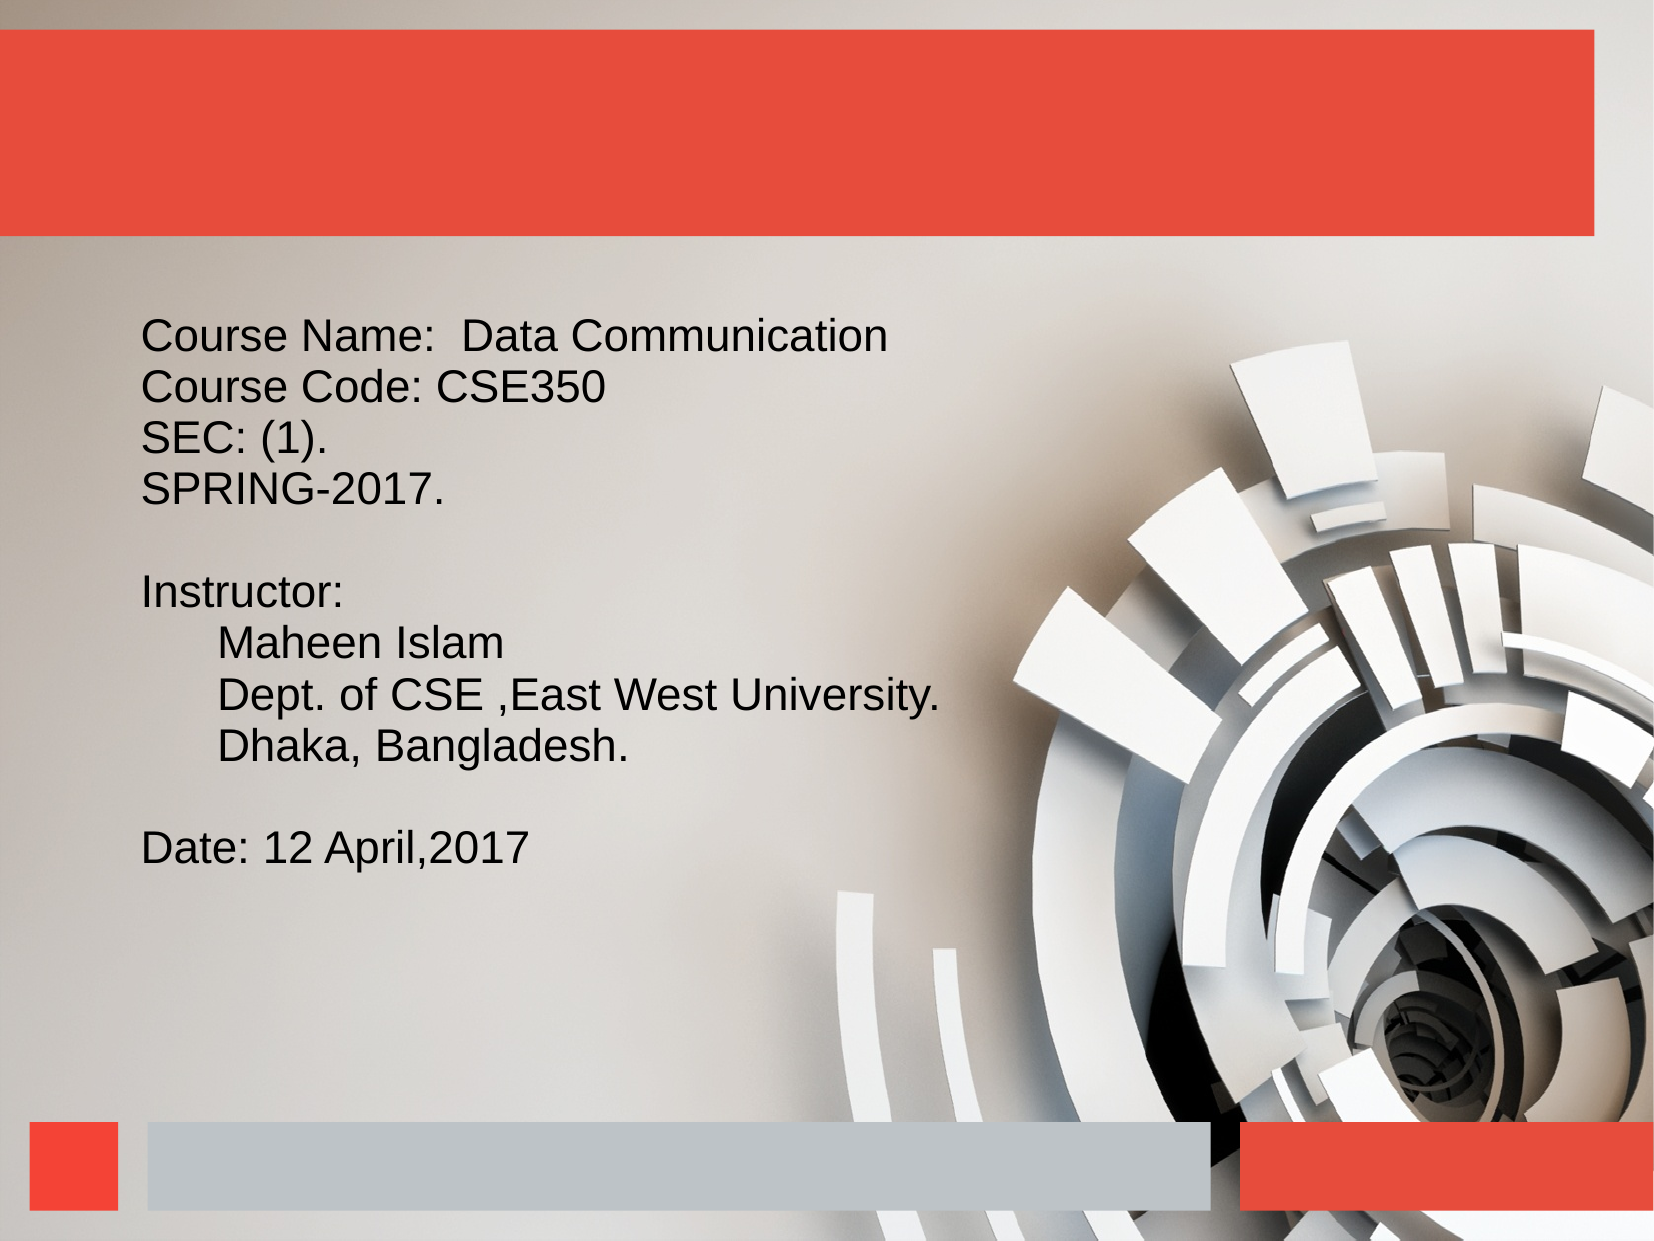

Course Name: Data Communication
Course Code: CSE350
SEC: (1).
SPRING-2017.
Instructor:
 Maheen Islam
 Dept. of CSE ,East West University.
 Dhaka, Bangladesh.
Date: 12 April,2017